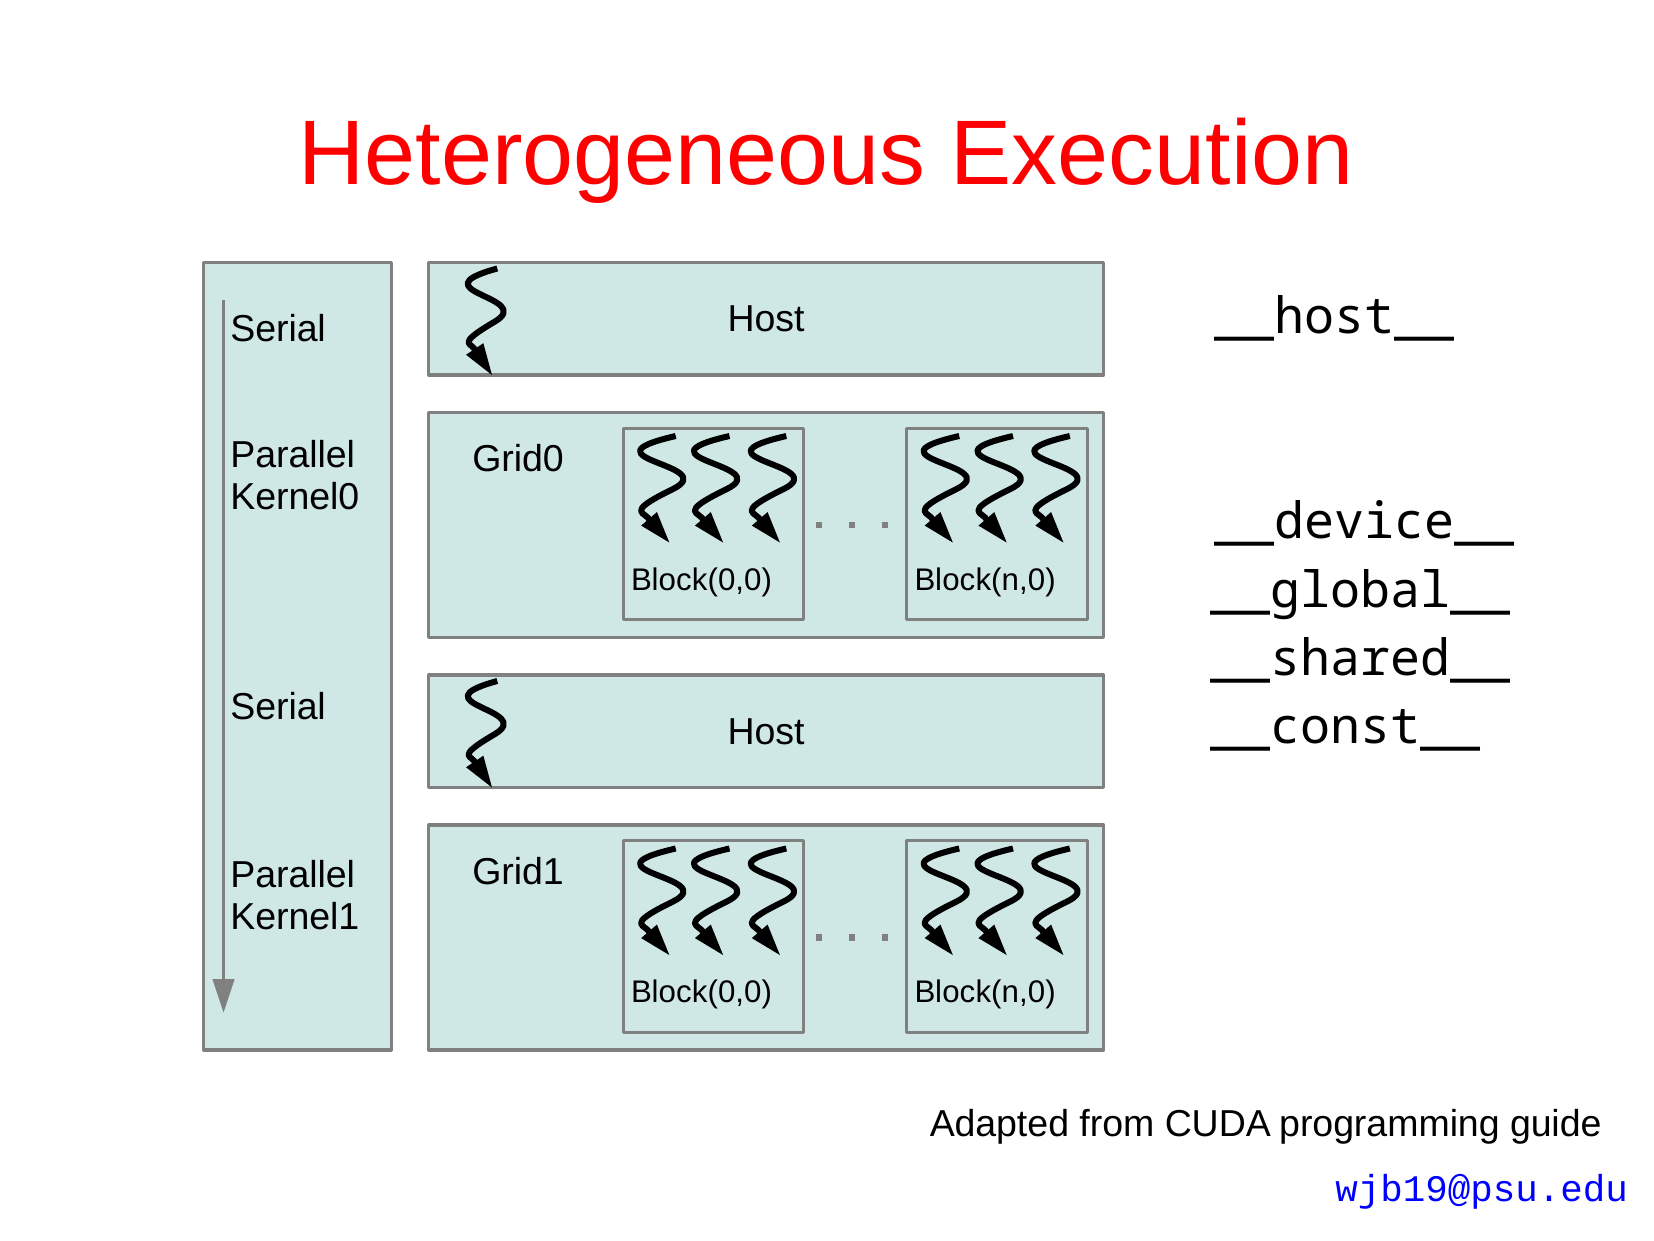

# Heterogeneous Execution
	__host__
	__device__
__global__
__shared__
__const__
Host
Serial
Parallel
Kernel0
Serial
Parallel
Kernel1
Grid0
Block(0,0)
Block(n,0)
Host
Grid1
Block(0,0)
Block(n,0)
Adapted from CUDA programming guide
wjb19@psu.edu